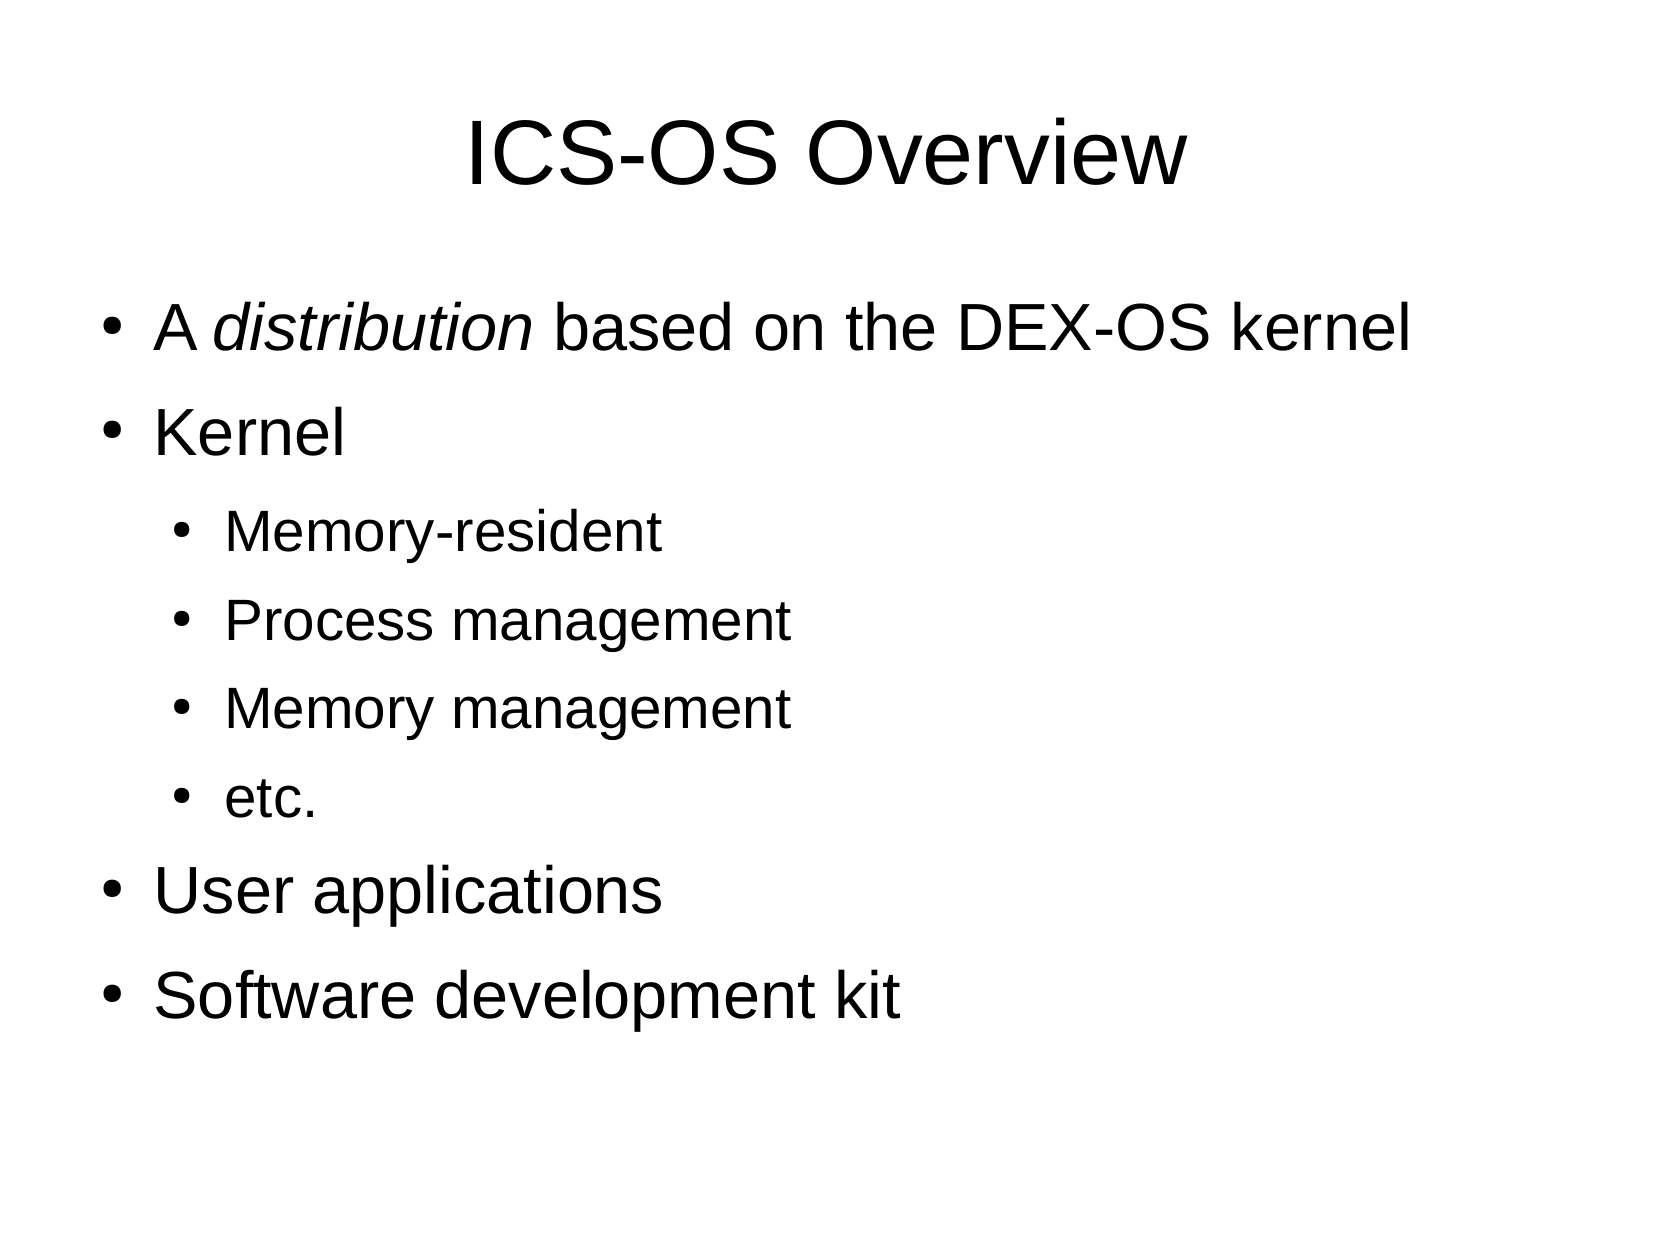

# ICS-OS Overview
A distribution based on the DEX-OS kernel
Kernel
Memory-resident
Process management
Memory management
etc.
User applications
Software development kit